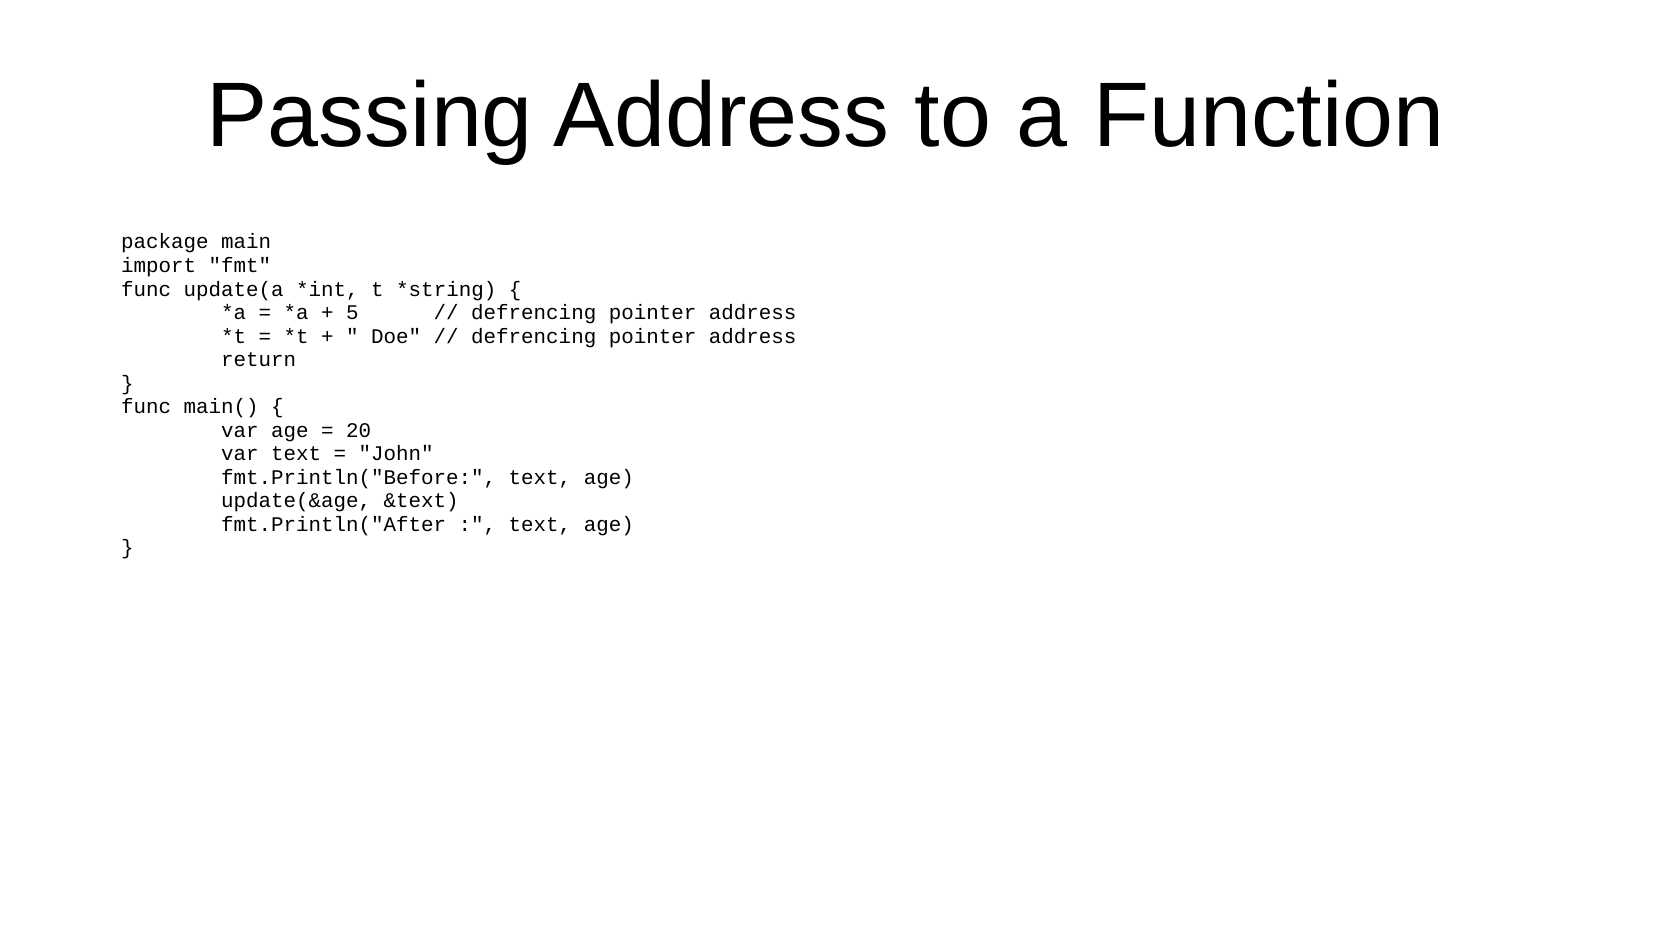

# Passing Address to a Function
package main
import "fmt"
func update(a *int, t *string) {
 *a = *a + 5 // defrencing pointer address
 *t = *t + " Doe" // defrencing pointer address
 return
}
func main() {
 var age = 20
 var text = "John"
 fmt.Println("Before:", text, age)
 update(&age, &text)
 fmt.Println("After :", text, age)
}